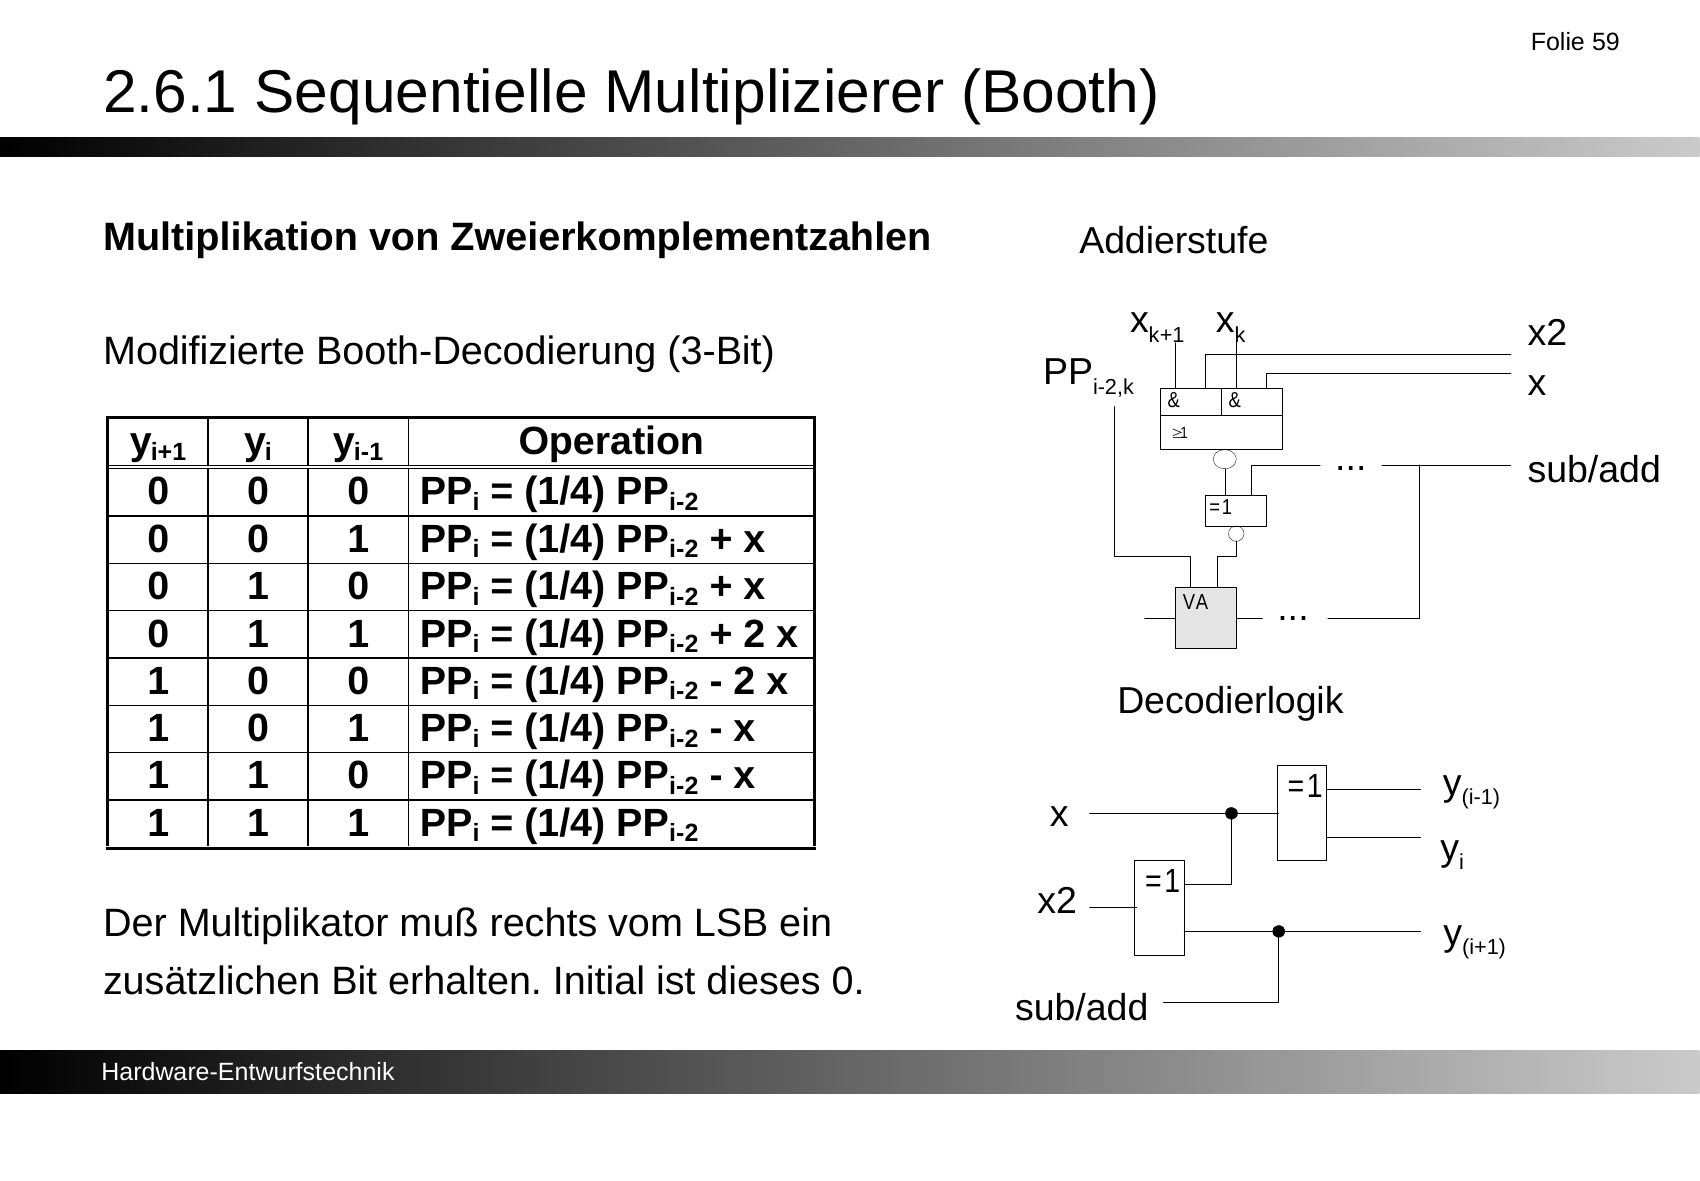

# 2.6.1 Sequentielle Multiplizierer (Booth)
Multiplikation von Zweierkomplementzahlen
Modifizierte Booth-Decodierung (3-Bit)
Der Multiplikator muß rechts vom LSB ein
zusätzlichen Bit erhalten. Initial ist dieses 0.
Addierstufe
xk+1
xk
x2
PPi-2,k
x
...
sub/add
...
Decodierlogik
y(i-1)
x
yi
x2
y(i+1)
sub/add